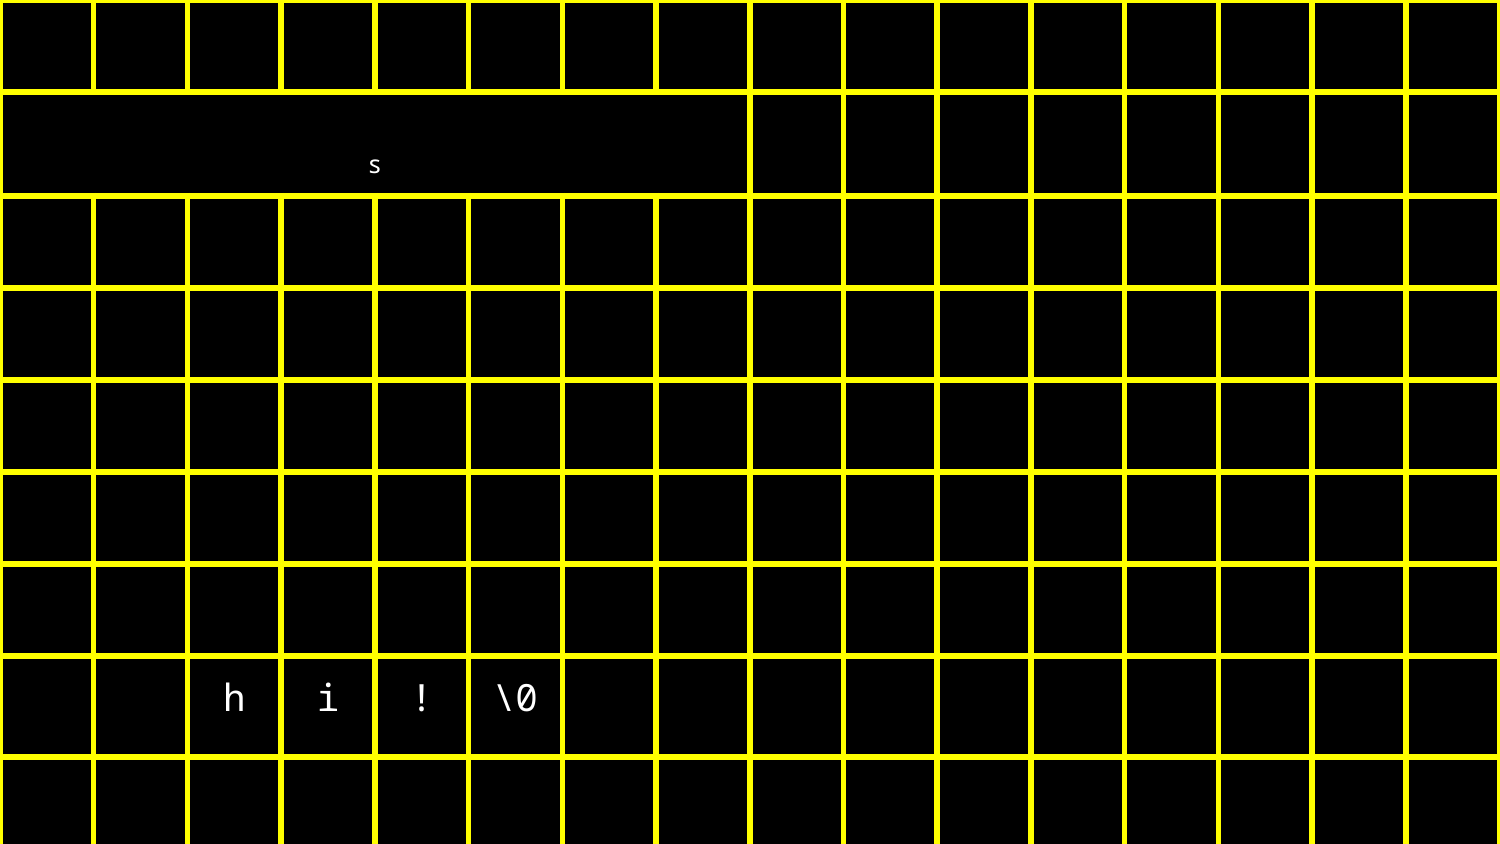

| | | | | | | | | | | | | | | | |
| --- | --- | --- | --- | --- | --- | --- | --- | --- | --- | --- | --- | --- | --- | --- | --- |
| s | | | | | | | | | | | | | | | |
| | | | | | | | | | | | | | | | |
| | | | | | | | | | | | | | | | |
| | | | | | | | | | | | | | | | |
| | | | | | | | | | | | | | | | |
| | | | | | | | | | | | | | | | |
| | | h | i | ! | \0 | | | | | | | | | | |
| | | | | | | | | | | | | | | | |
| | | | | | | | | | | | | | | | |
| | | | | | | | | | | | | | | | |
| | | | | | | | | | | | | | | | |